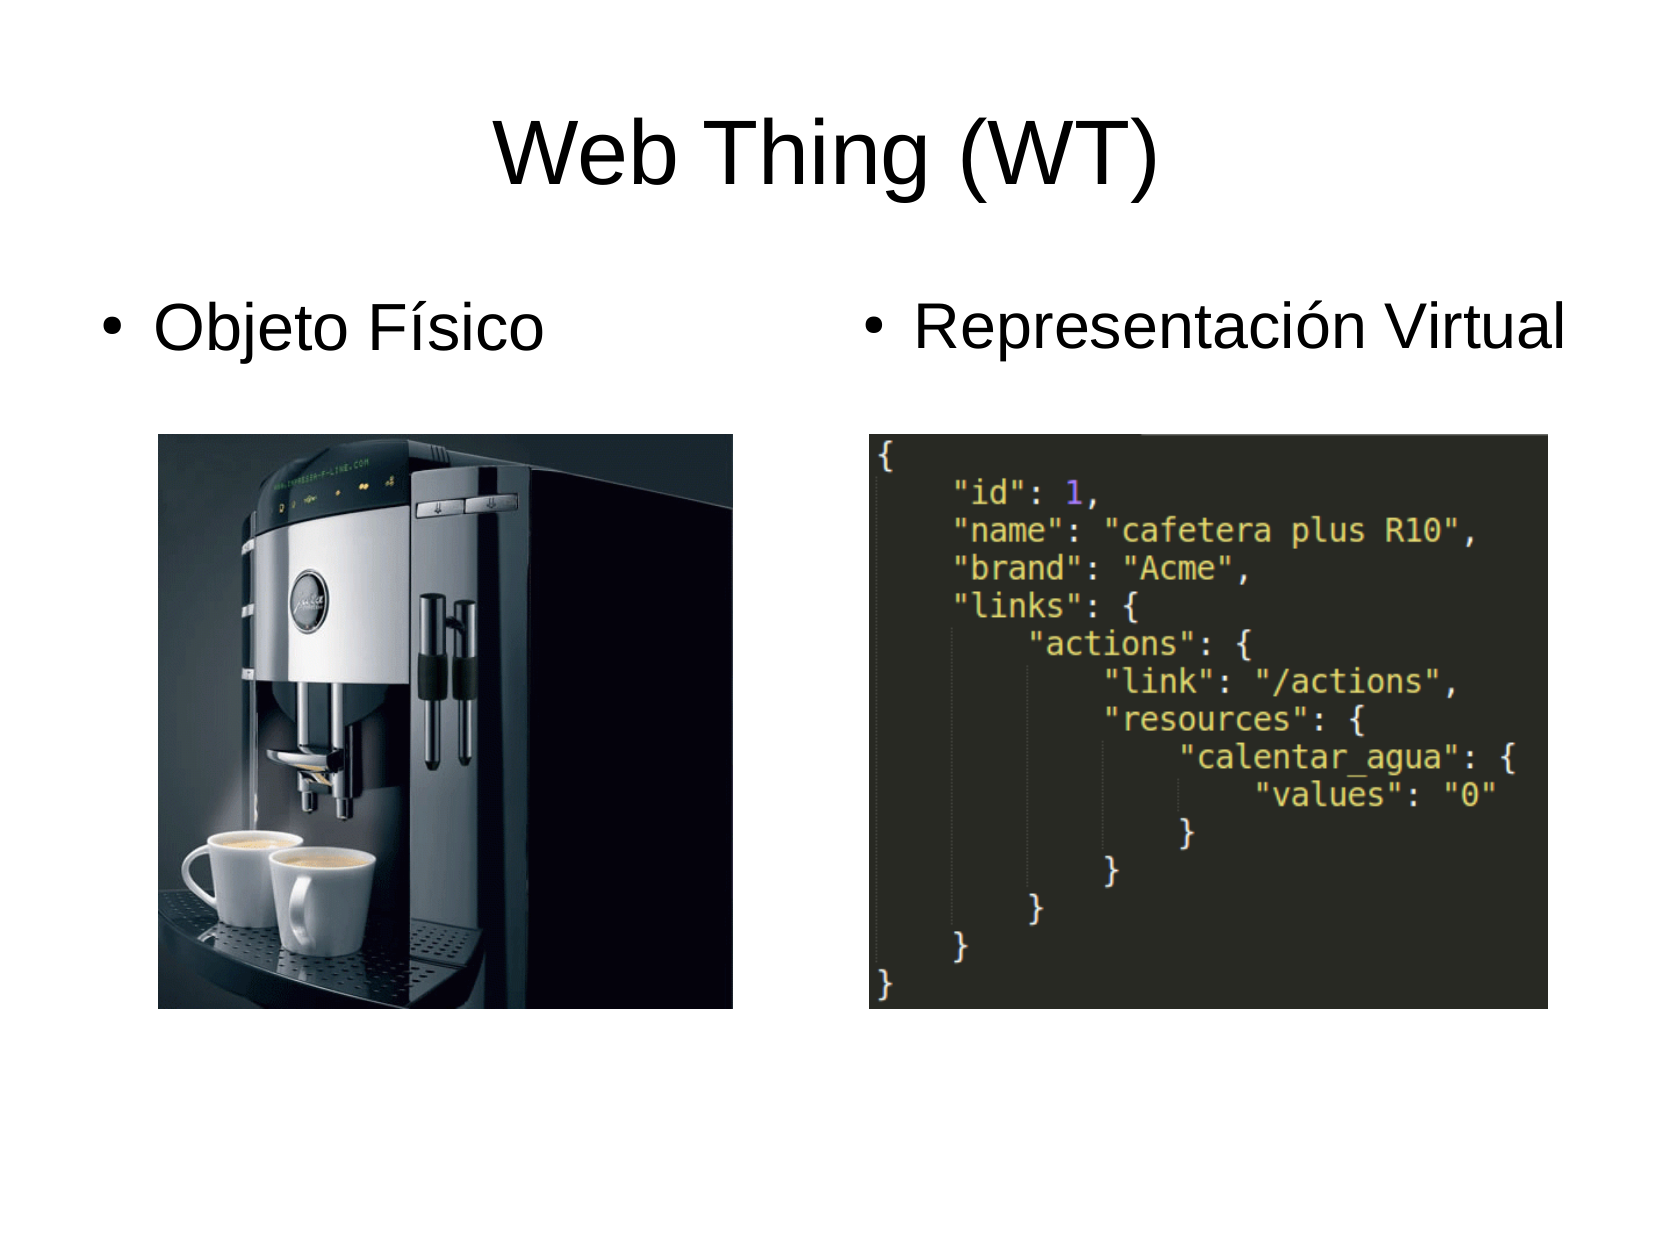

# Web Thing (WT)
Objeto Físico
Representación Virtual